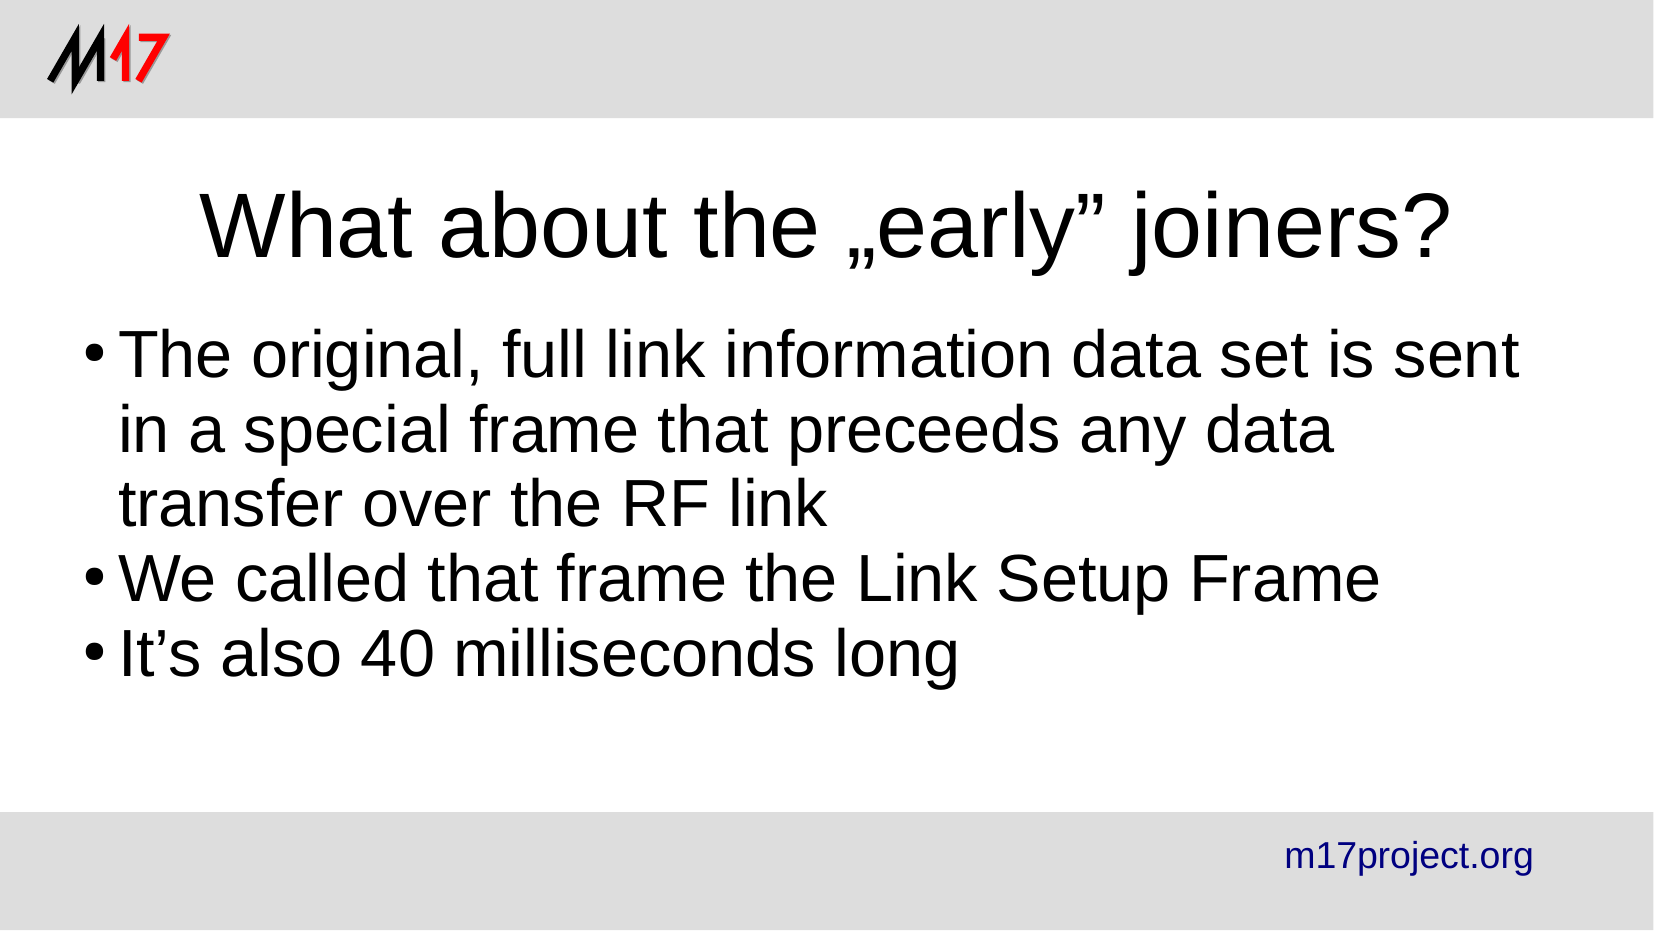

# What about the „early” joiners?
The original, full link information data set is sent in a special frame that preceeds any data transfer over the RF link
We called that frame the Link Setup Frame
It’s also 40 milliseconds long
m17project.org